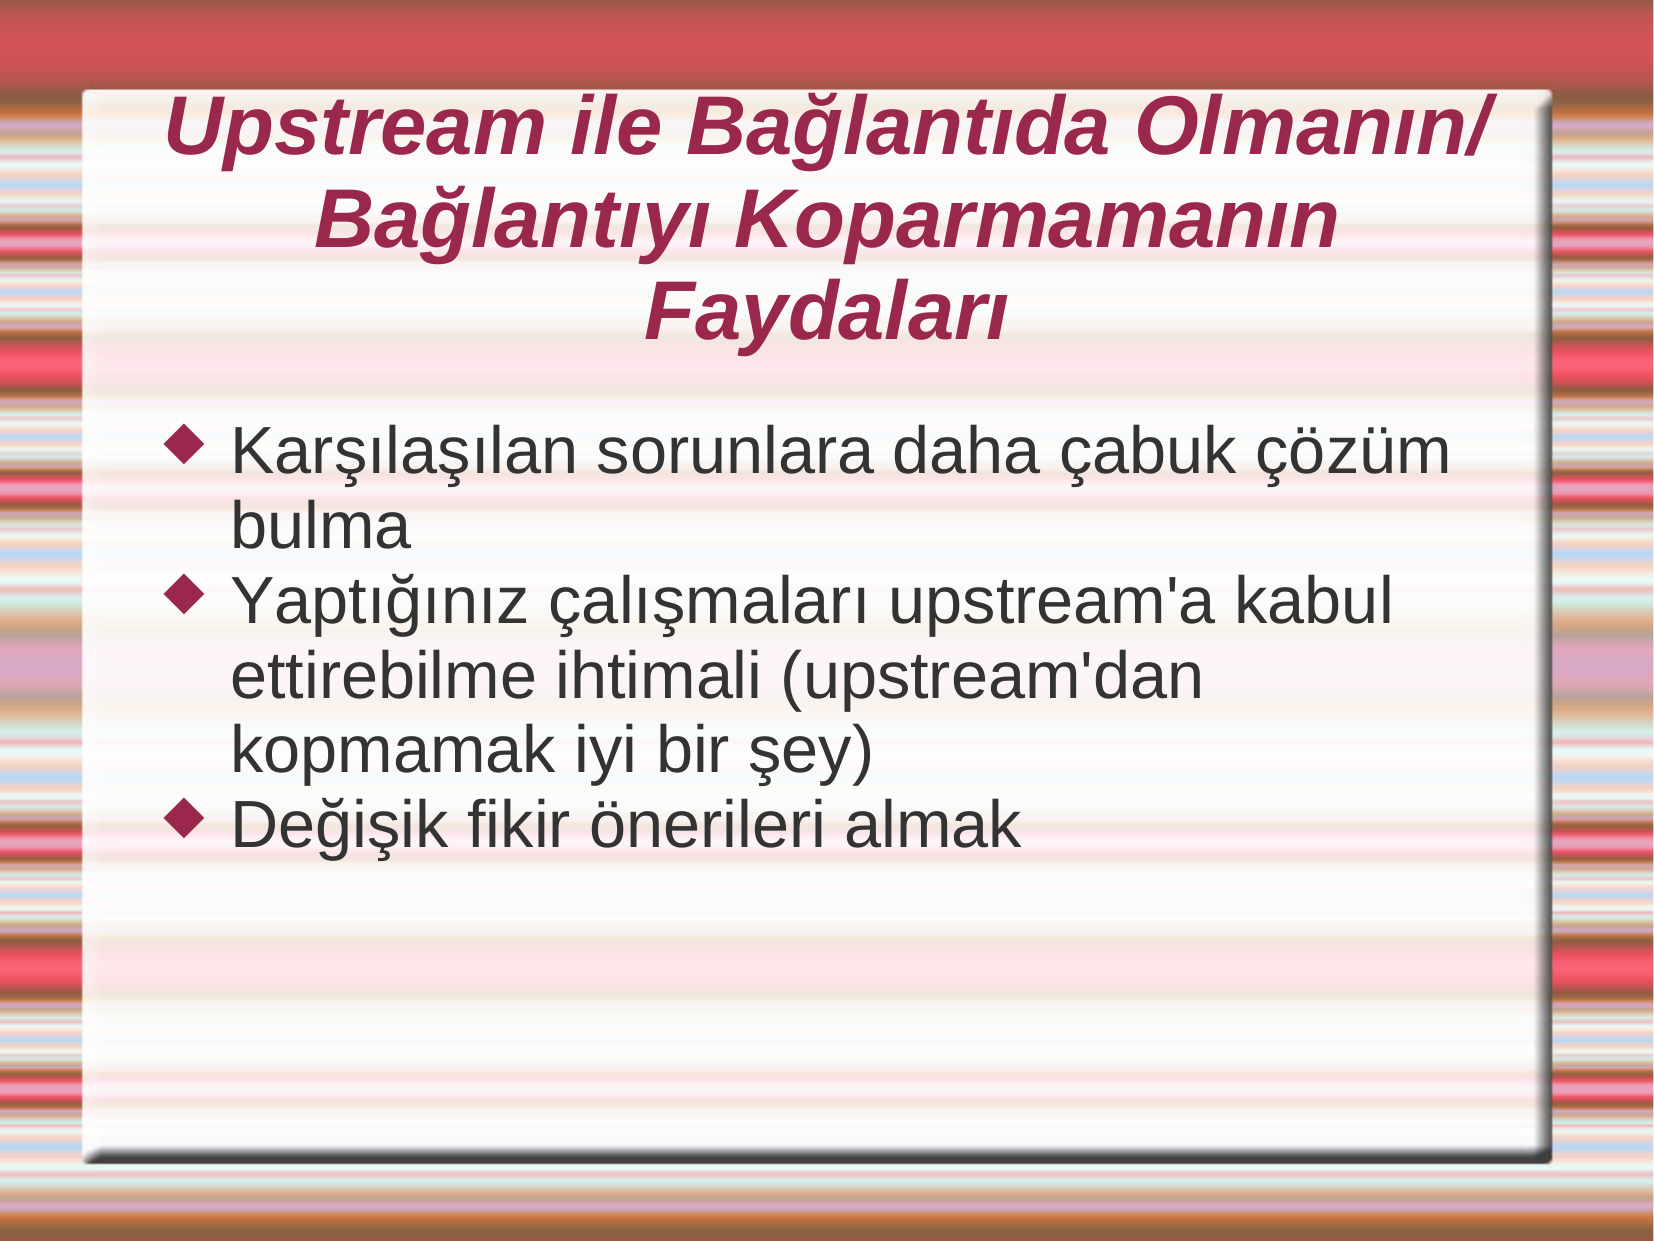

# Upstream ile Bağlantıda Olmanın/Bağlantıyı Koparmamanın Faydaları
Karşılaşılan sorunlara daha çabuk çözüm bulma
Yaptığınız çalışmaları upstream'a kabul ettirebilme ihtimali (upstream'dan kopmamak iyi bir şey)
Değişik fikir önerileri almak